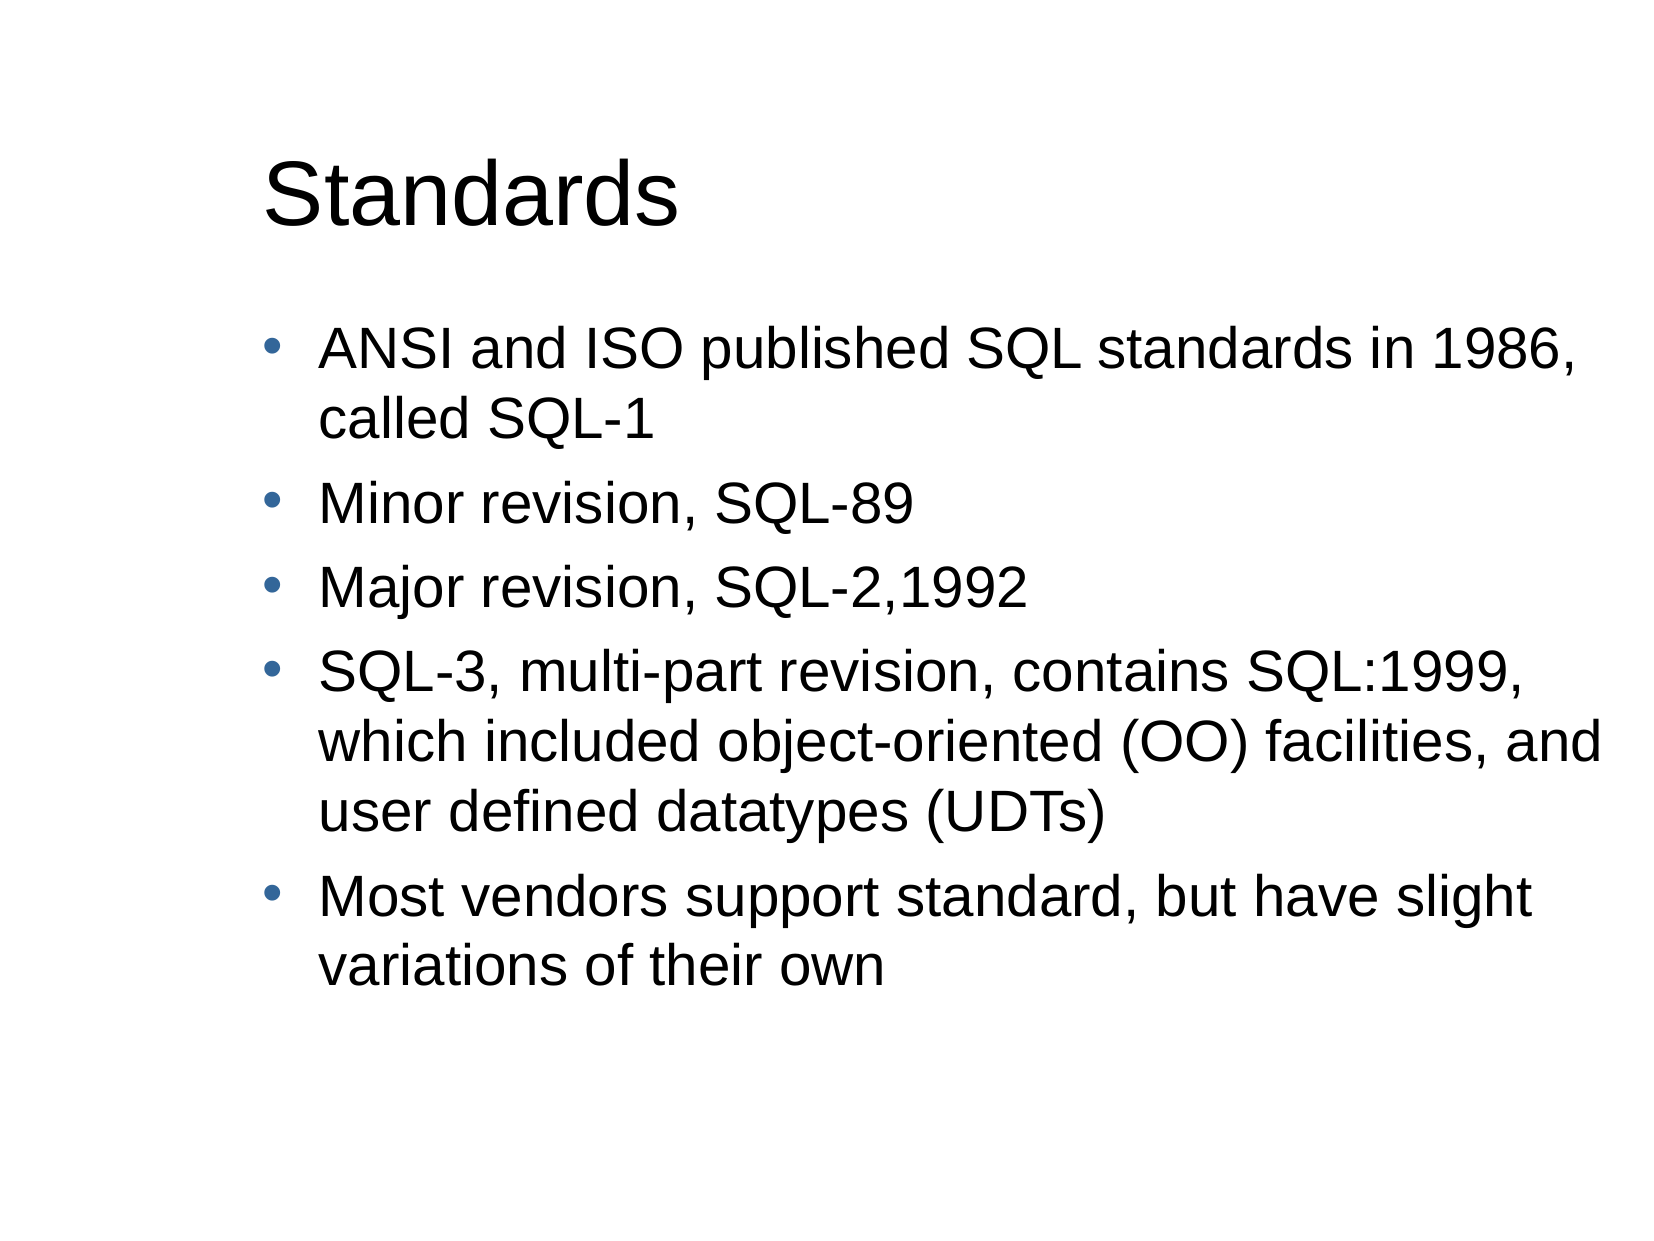

# Standards
ANSI and ISO published SQL standards in 1986, called SQL-1
Minor revision, SQL-89
Major revision, SQL-2,1992
SQL-3, multi-part revision, contains SQL:1999, which included object-oriented (OO) facilities, and user defined datatypes (UDTs)
Most vendors support standard, but have slight variations of their own